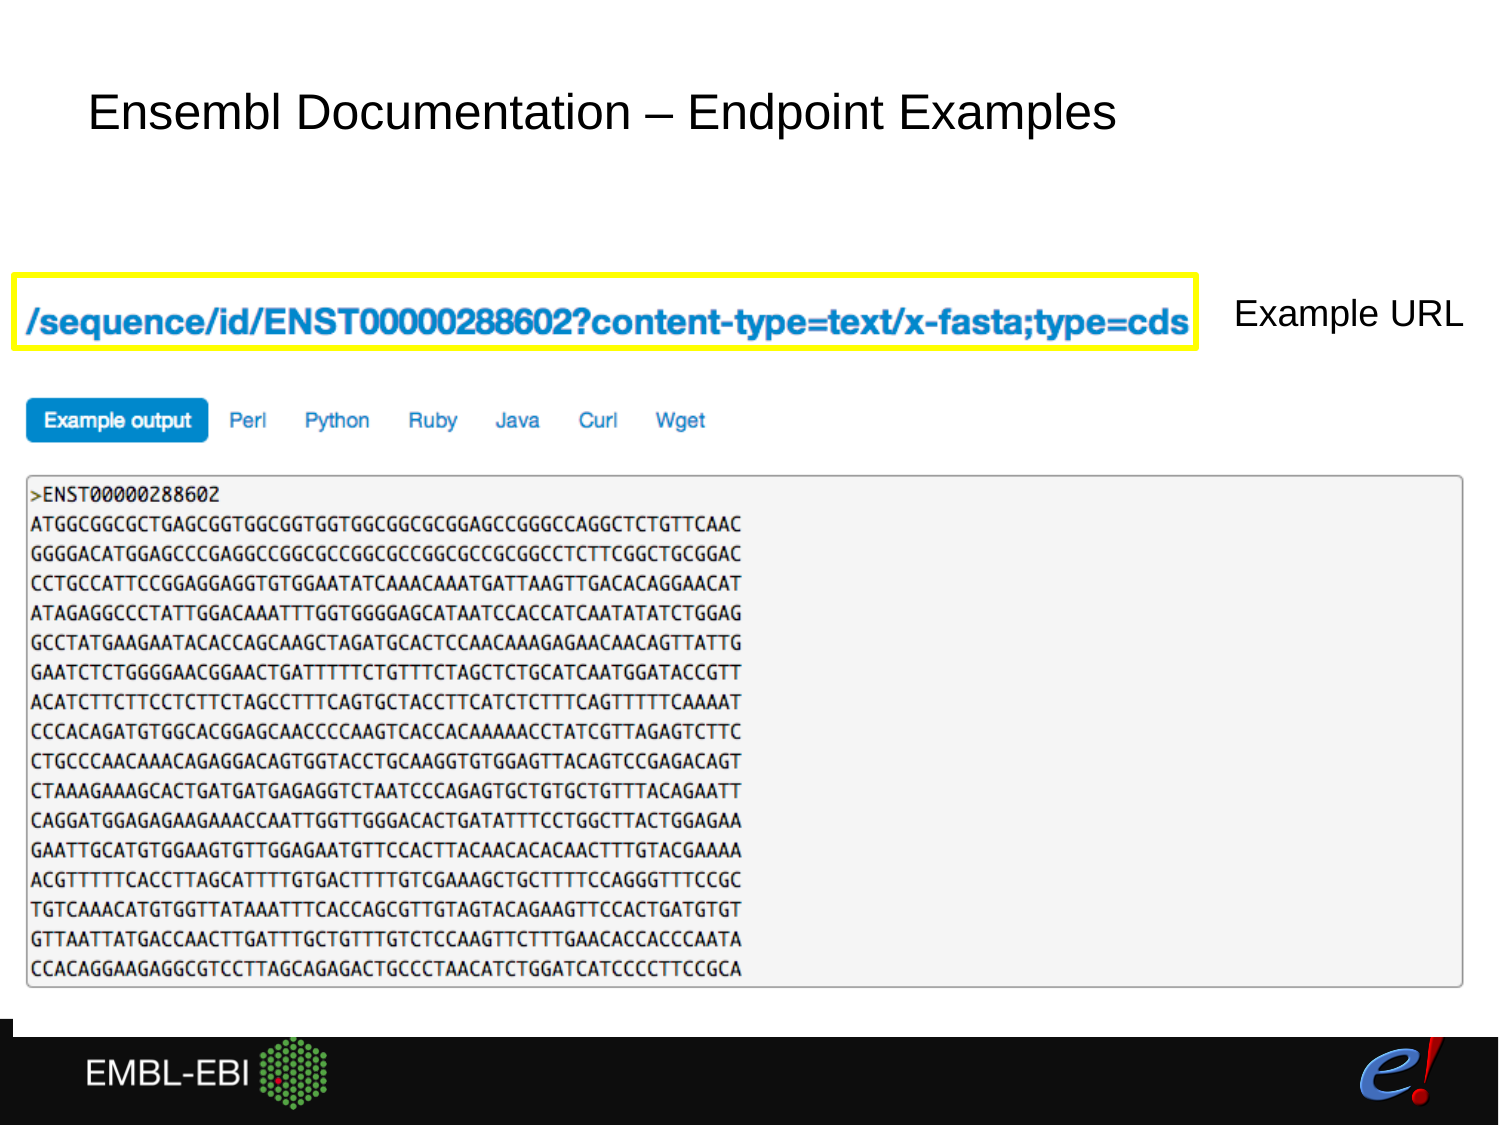

# Ensembl Documentation – Endpoint Examples
Example URL